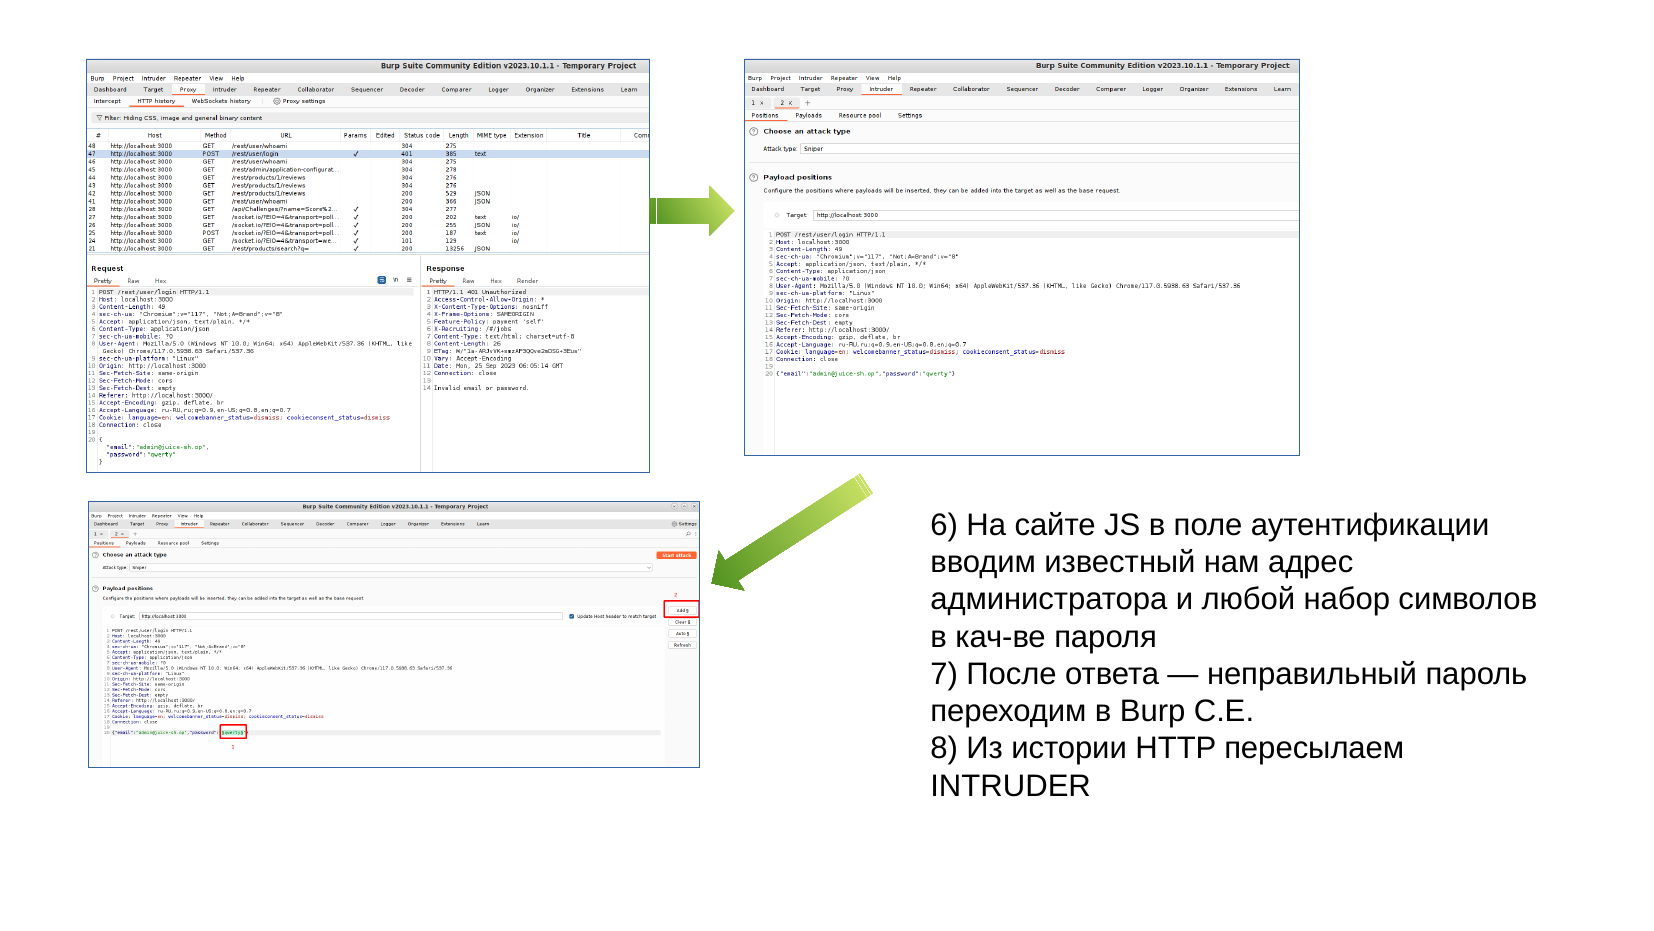

6) На сайте JS в поле аутентификации вводим известный нам адрес администратора и любой набор символов в кач-ве пароля
7) После ответа — неправильный пароль переходим в Burp C.E.
8) Из истории HTTP пересылаем INTRUDER